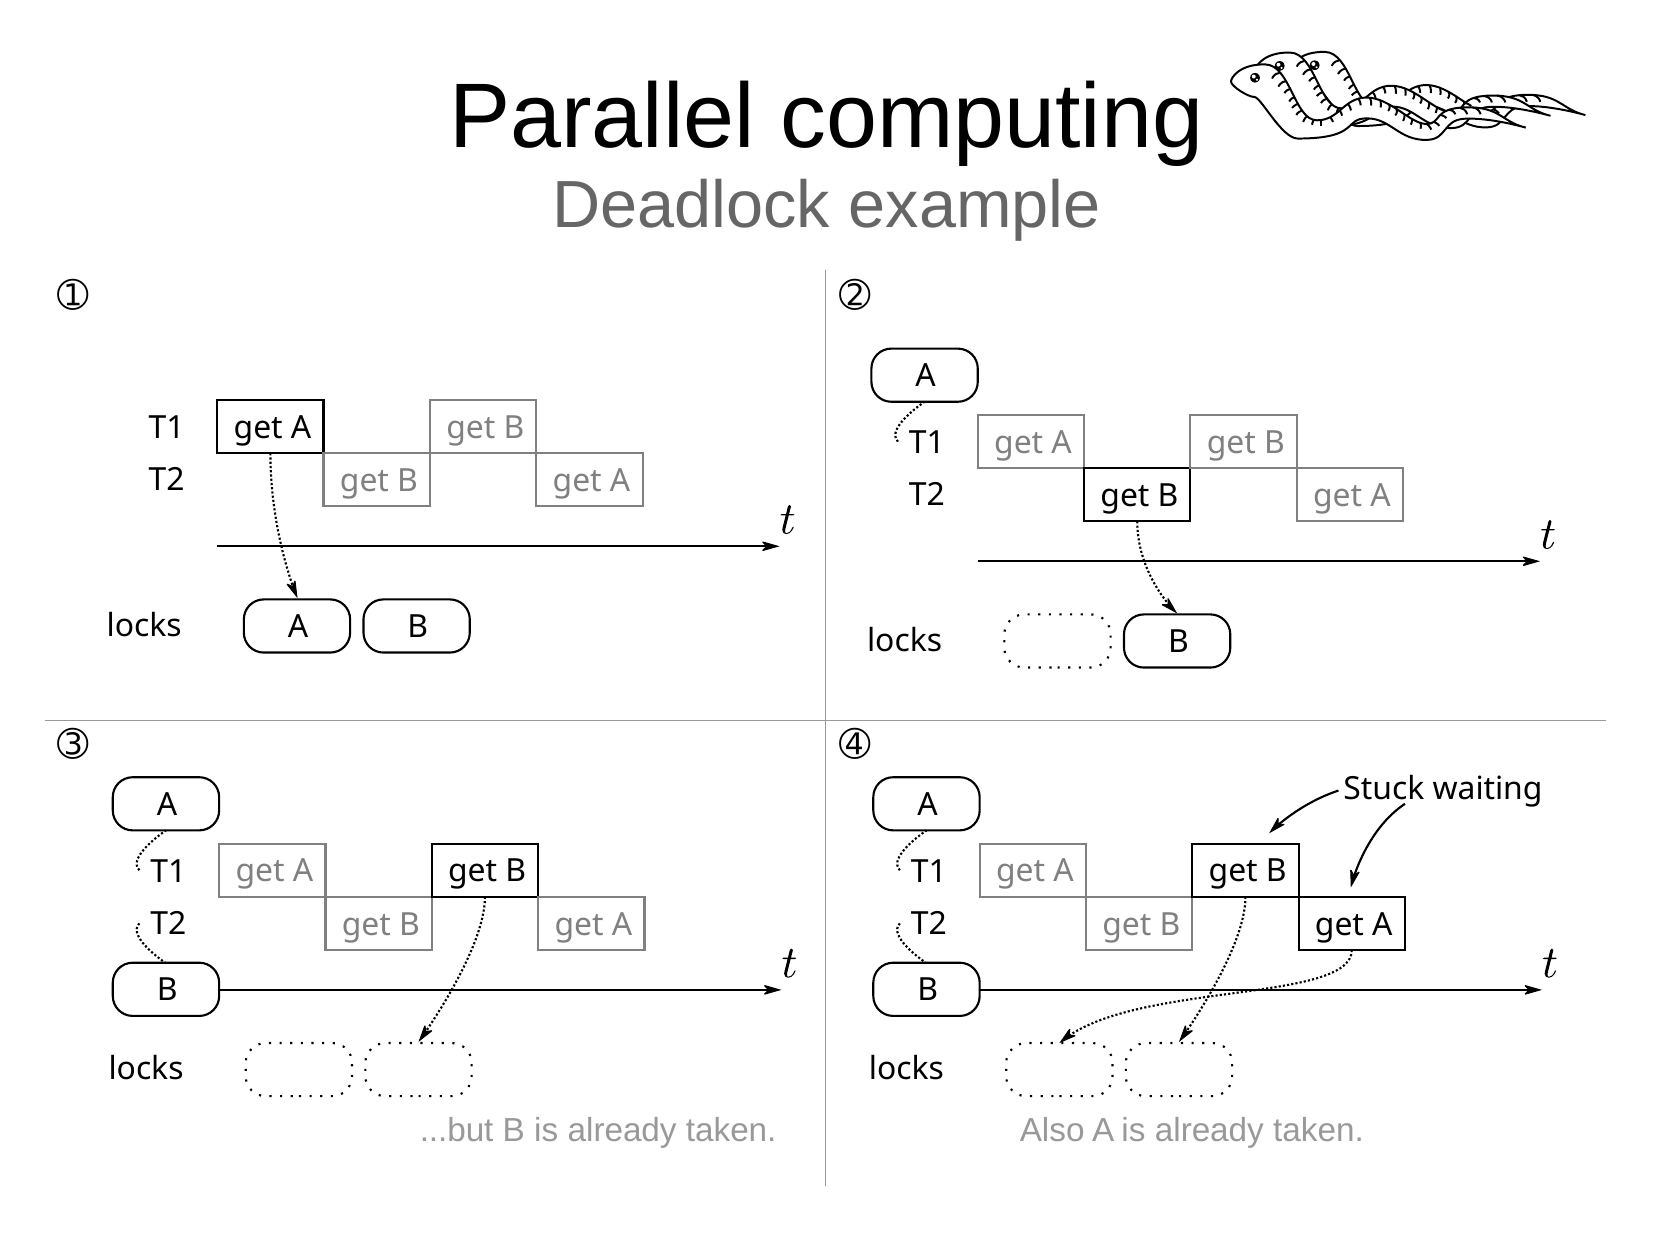

# Parallel computing Deadlock example
➀
➁
➂
➃
...but B is already taken.
Also A is already taken.